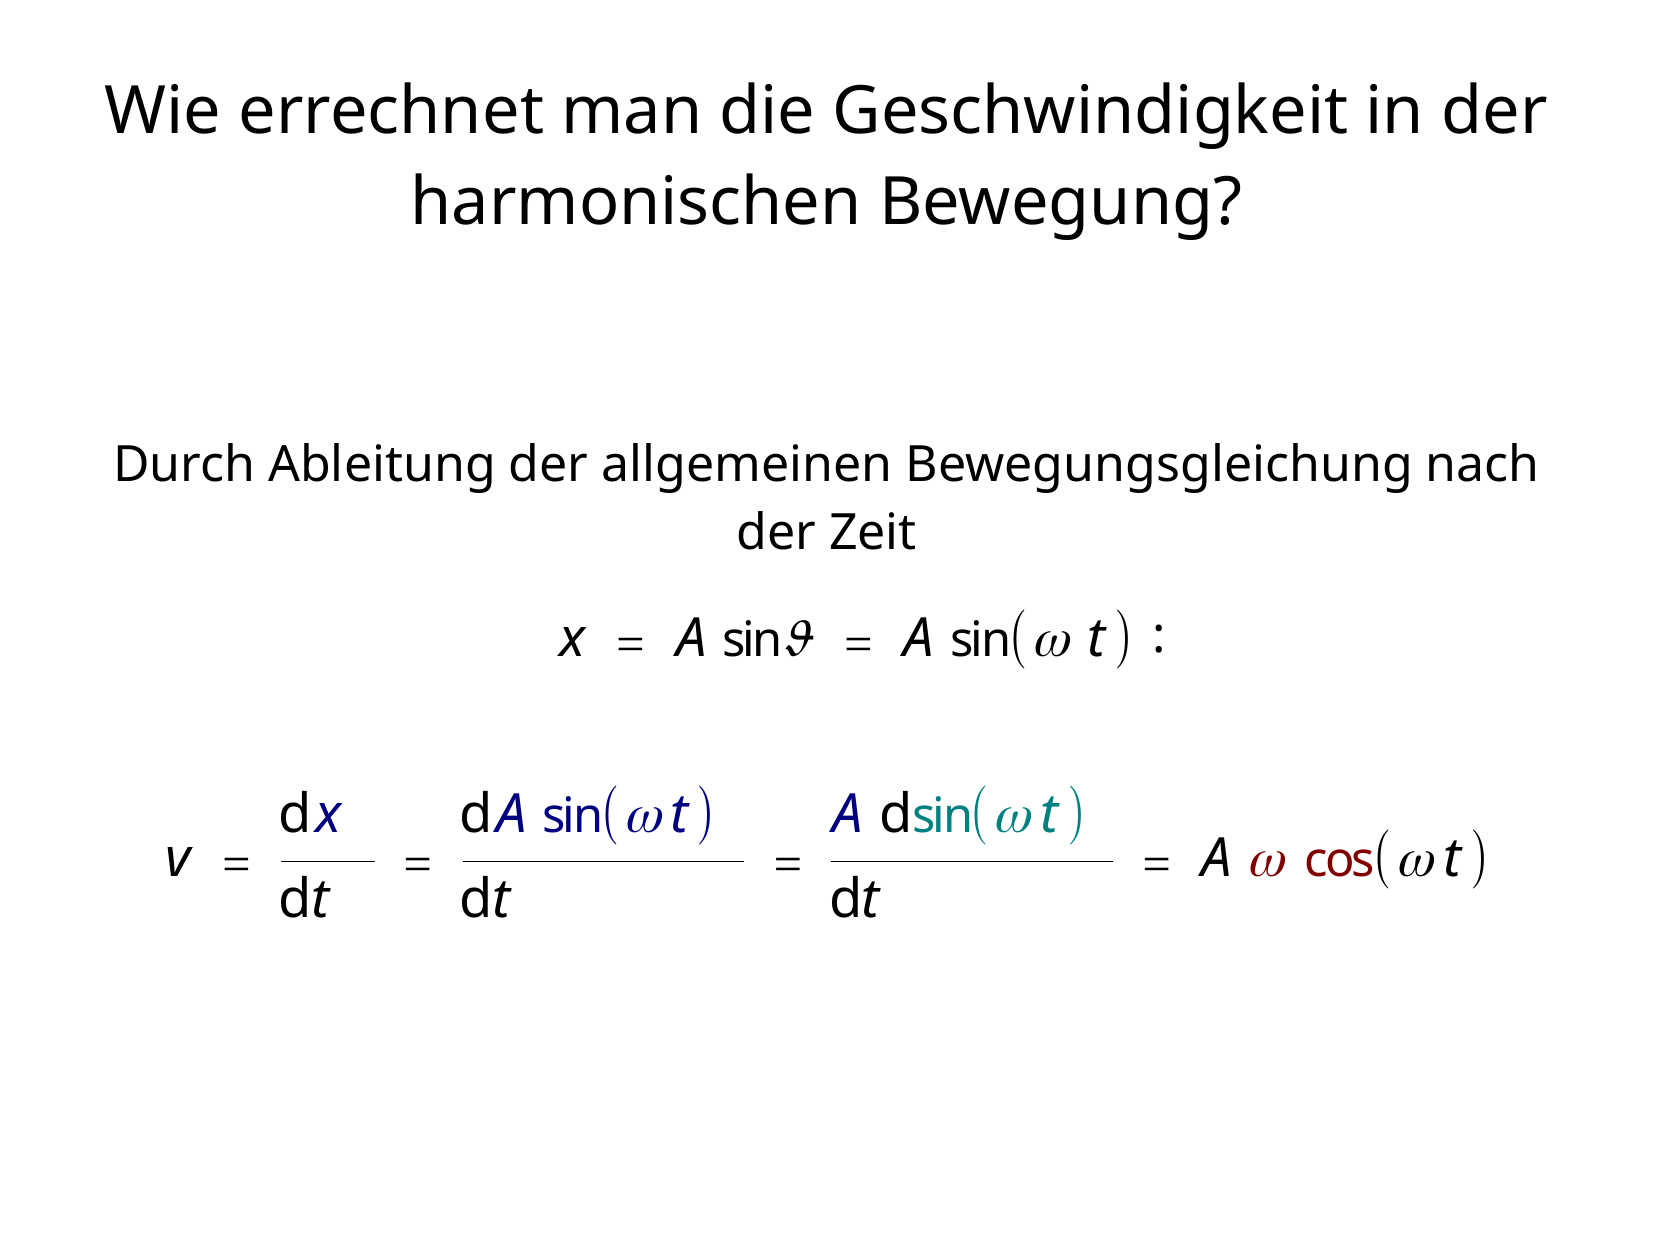

# Wie errechnet man die Geschwindigkeit in der harmonischen Bewegung?
Durch Ableitung der allgemeinen Bewegungsgleichung nach der Zeit
									: